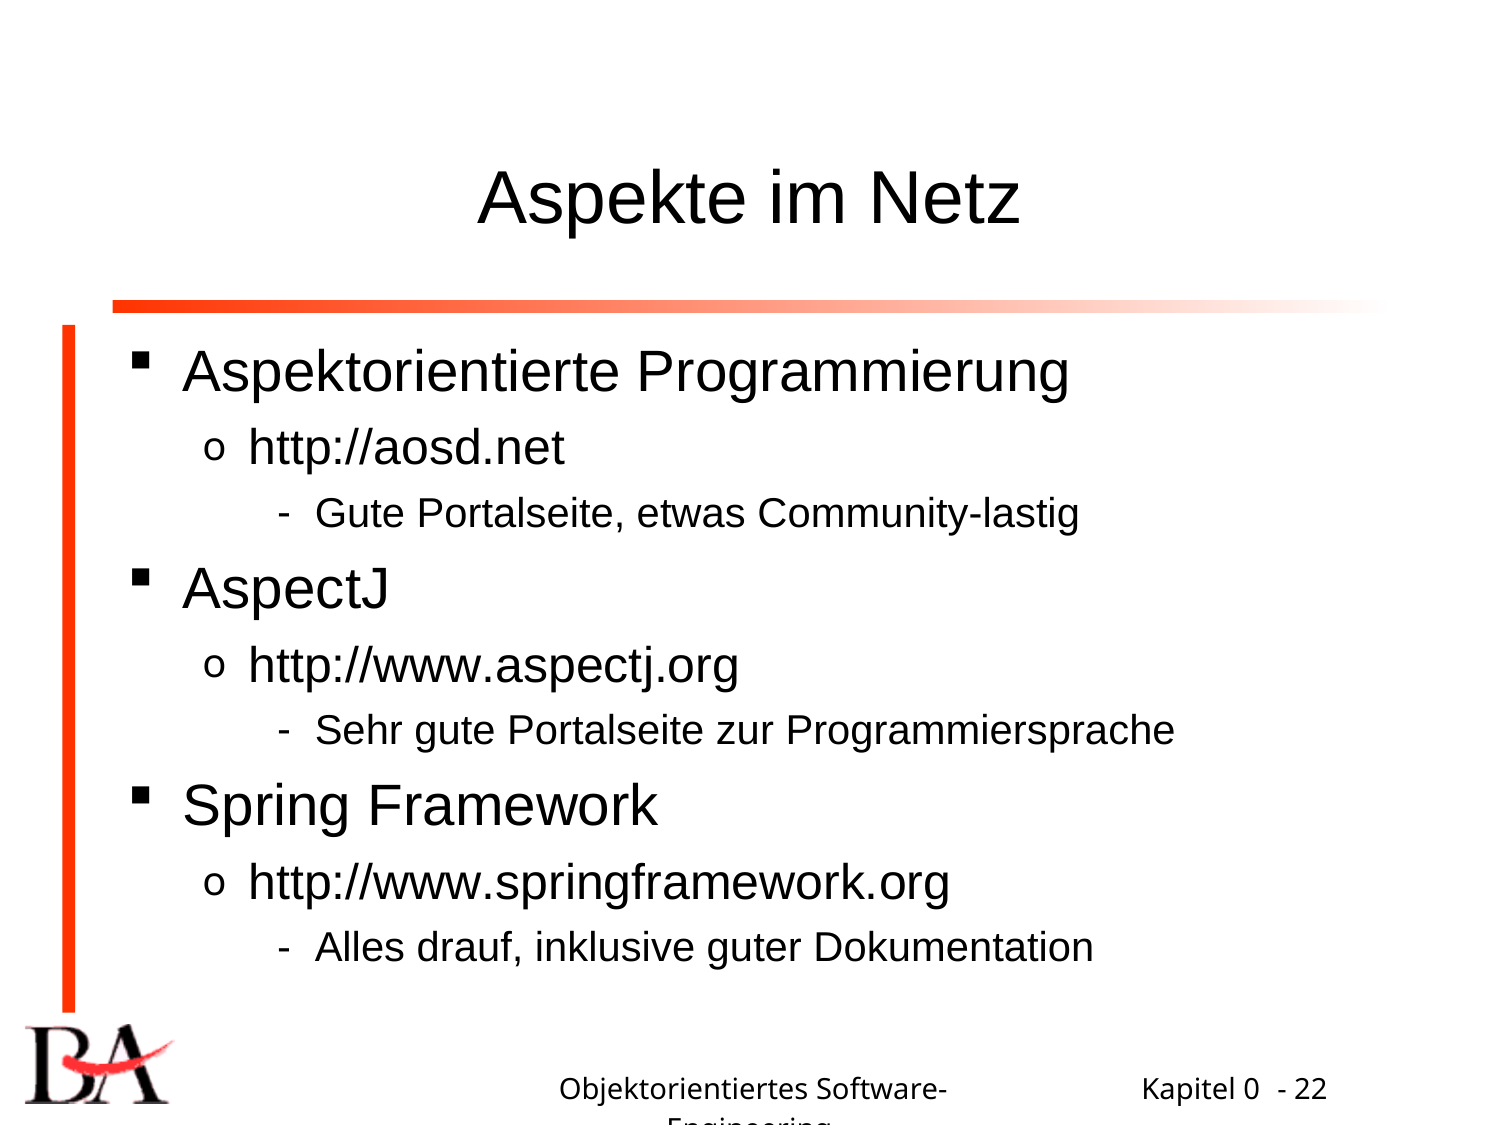

# Aspekte im Netz
Aspektorientierte Programmierung
http://aosd.net
Gute Portalseite, etwas Community-lastig
AspectJ
http://www.aspectj.org
Sehr gute Portalseite zur Programmiersprache
Spring Framework
http://www.springframework.org
Alles drauf, inklusive guter Dokumentation
22